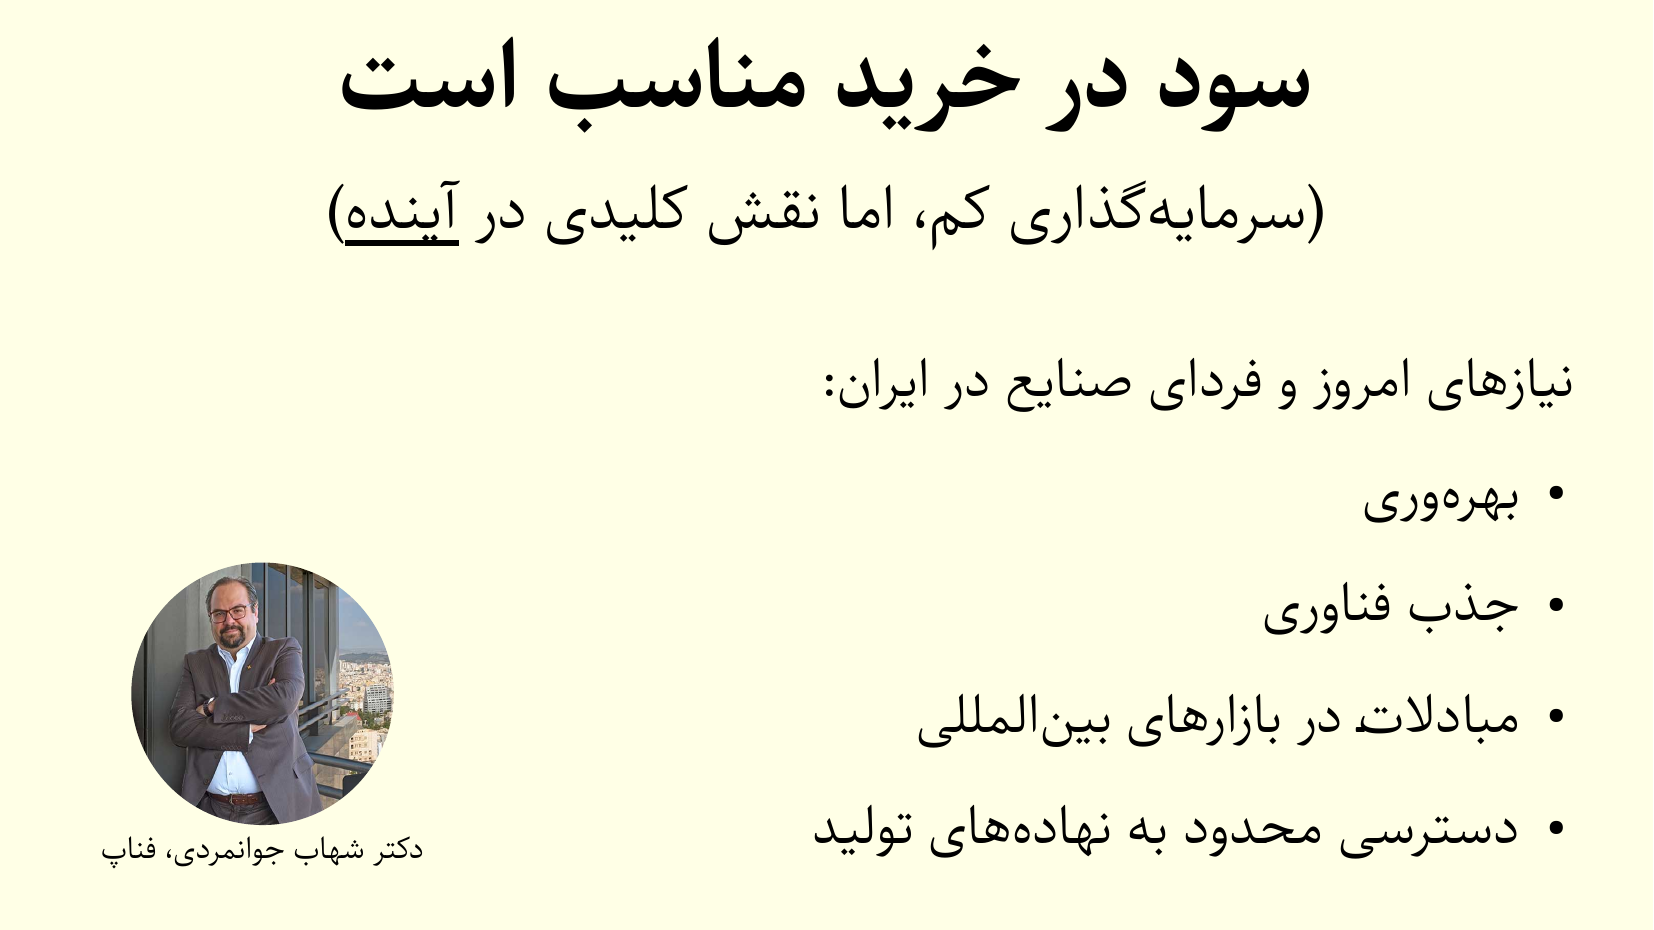

# سود در خرید مناسب است (سرمایه‌گذاری کم، اما نقش کلیدی در آینده)
نیاز‌های امروز و فردای صنایع در ایران:
بهره‌وری
جذب فناوری
مبادلات در بازارهای بین‌المللی
دسترسی محدود به نهاده‌های تولید
دکتر شهاب جوانمردی، فناپ